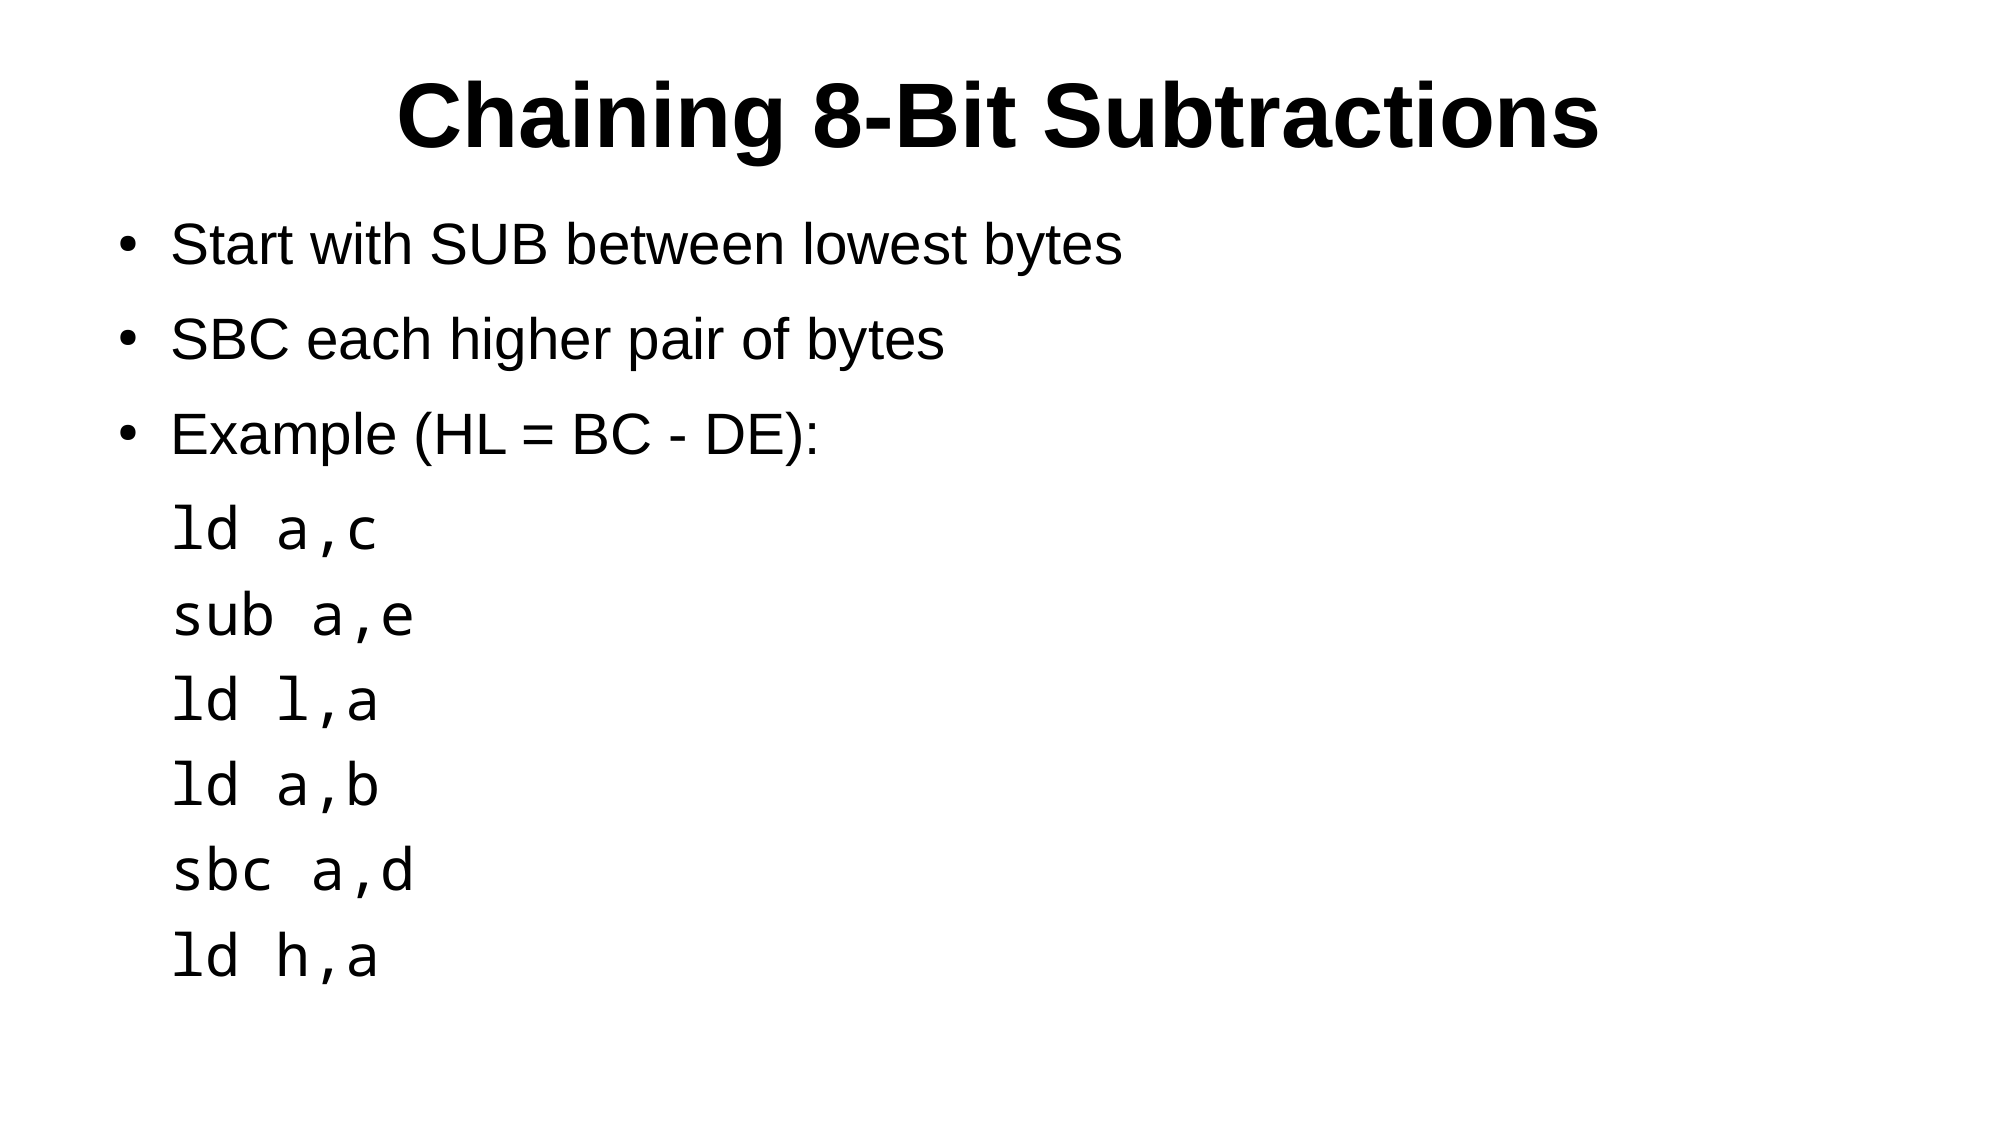

# Chaining 8-Bit Subtractions
Start with SUB between lowest bytes
SBC each higher pair of bytes
Example (HL = BC - DE):
ld a,c
sub a,e
ld l,a
ld a,b
sbc a,d
ld h,a